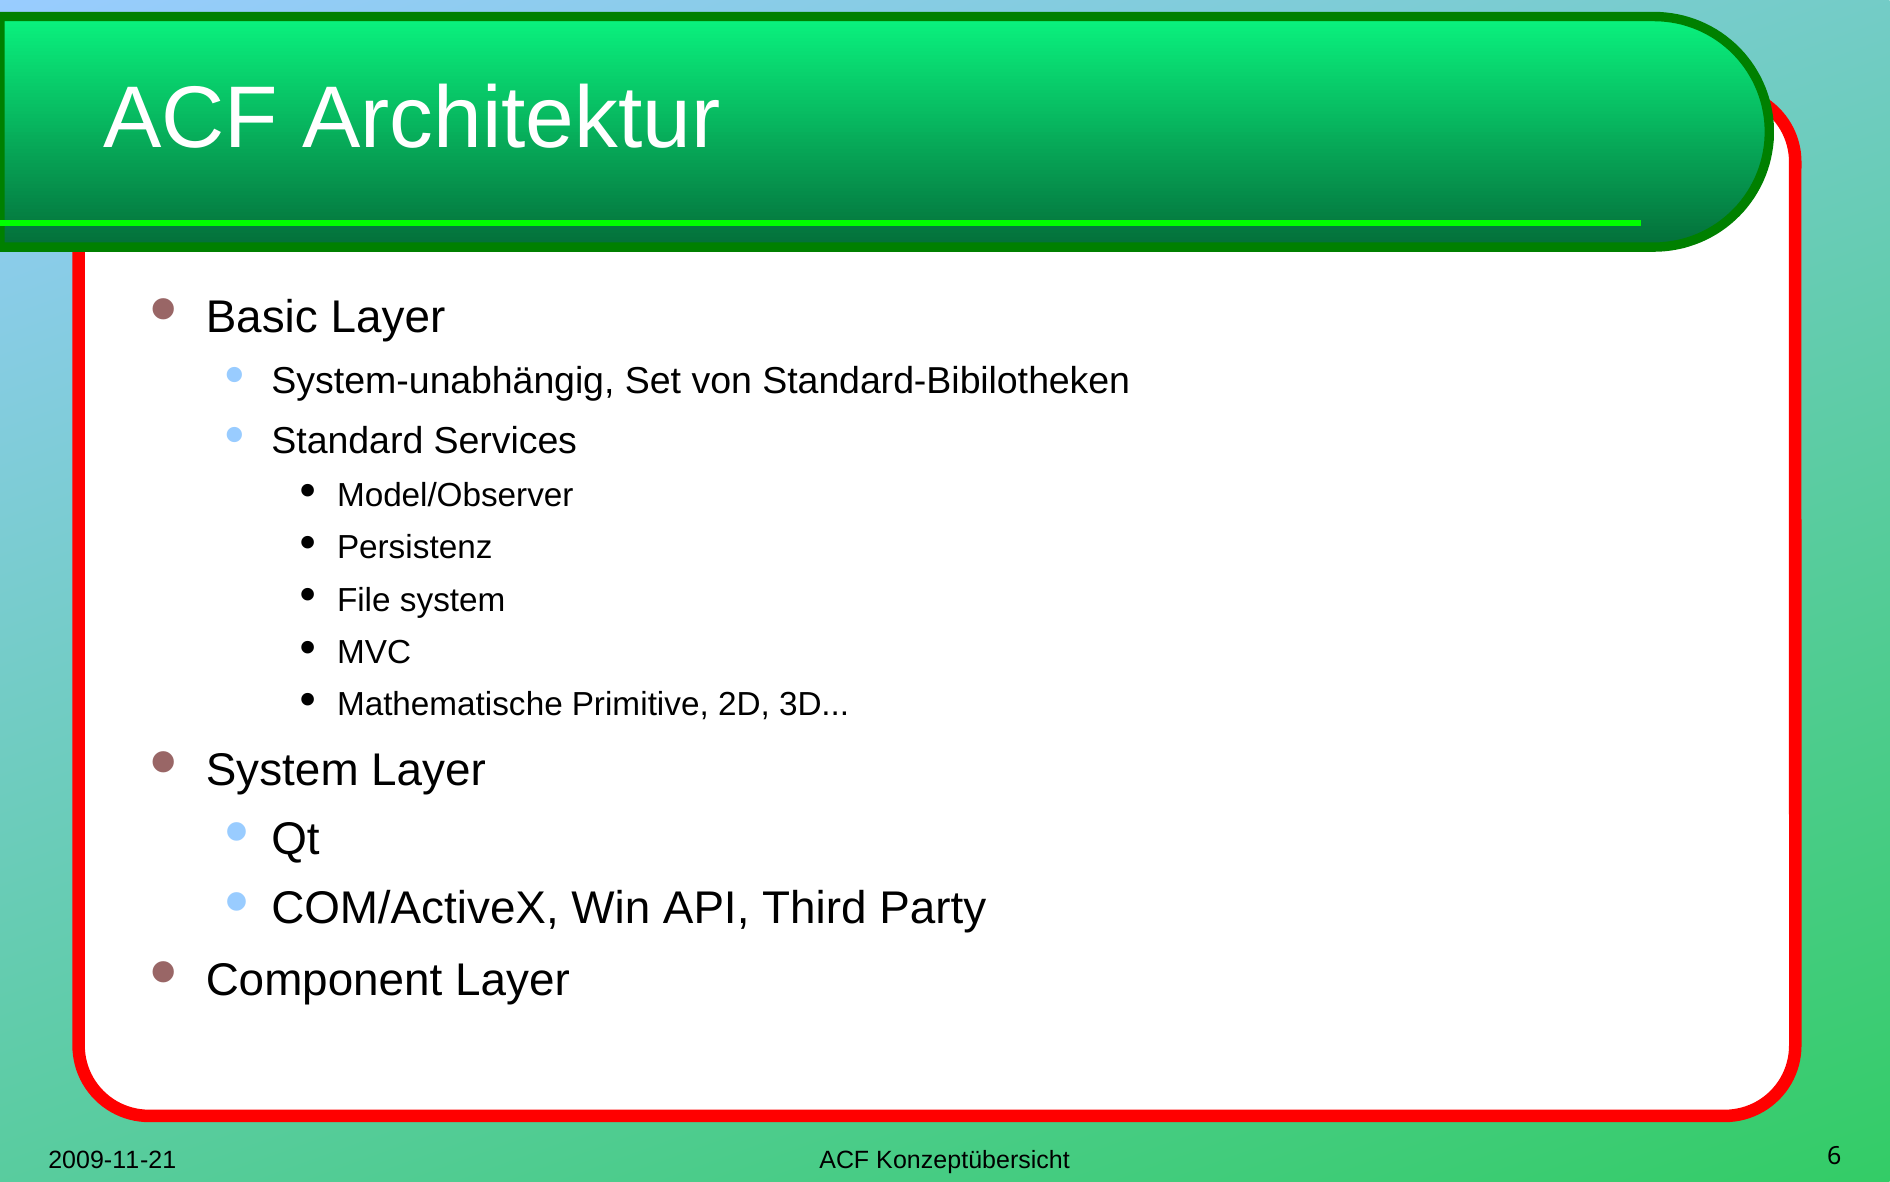

# ACF Architektur
Basic Layer
System-unabhängig, Set von Standard-Bibilotheken
Standard Services
Model/Observer
Persistenz
File system
MVC
Mathematische Primitive, 2D, 3D...
System Layer
Qt
COM/ActiveX, Win API, Third Party
Component Layer
ACF Konzeptübersicht
2009-11-21
6